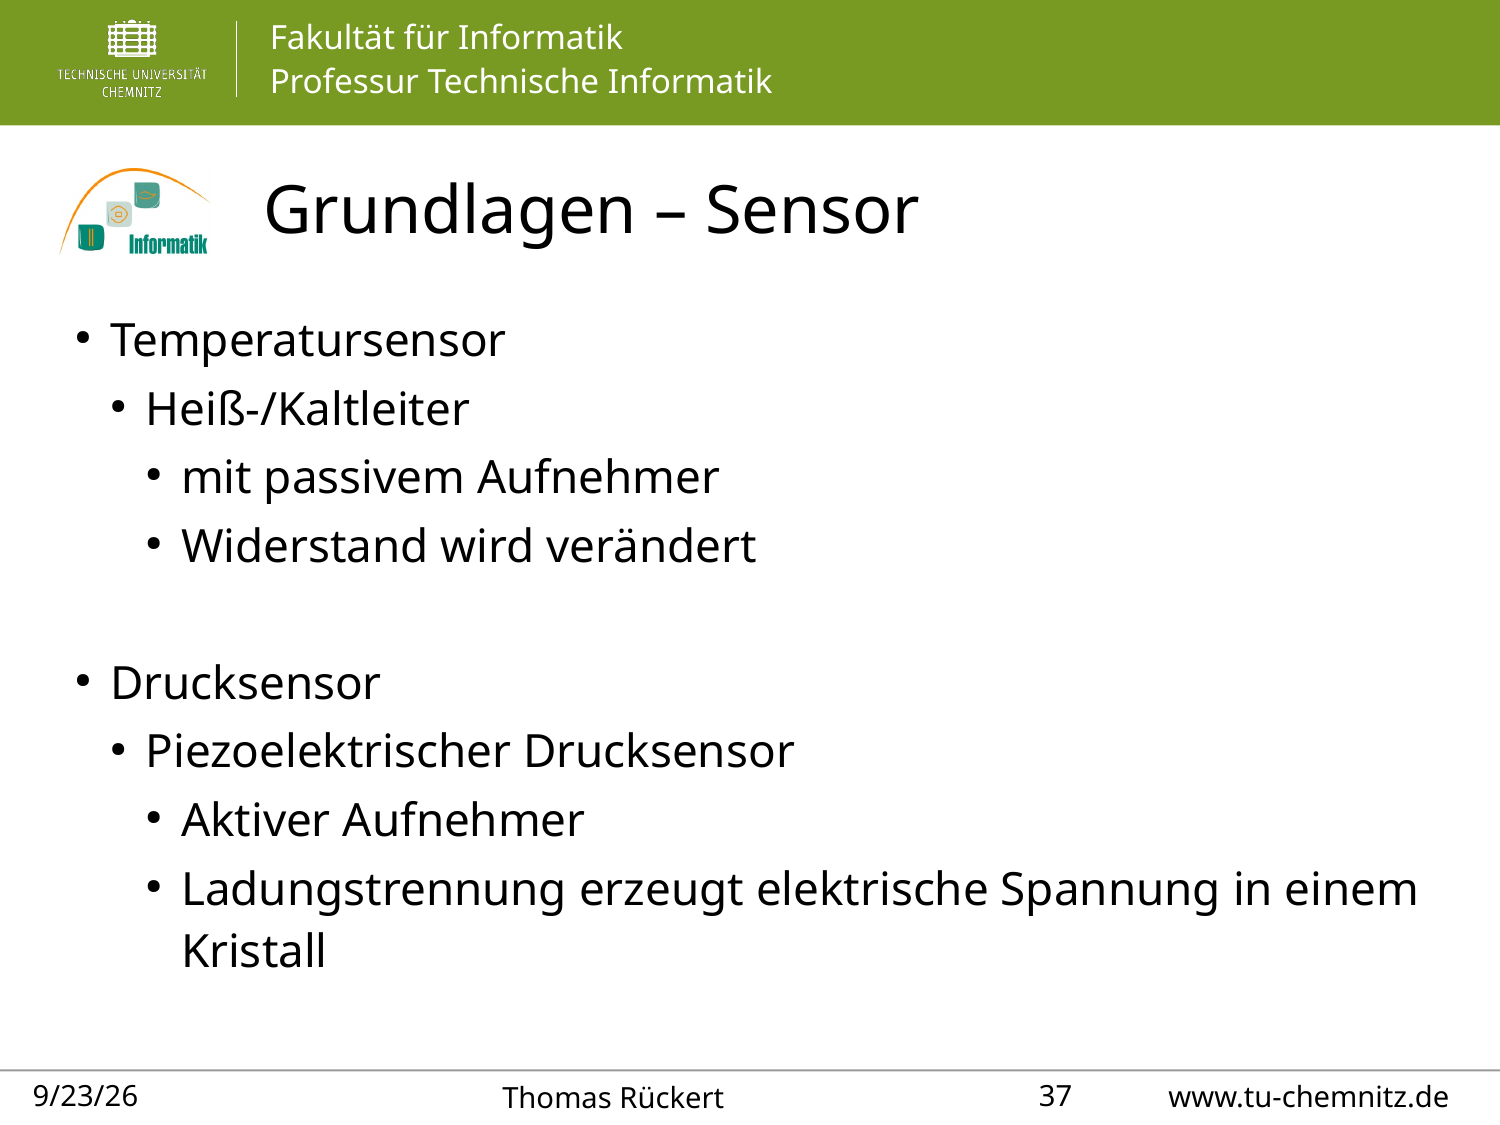

# Grundlagen – Sensor
Temperatursensor
Heiß-/Kaltleiter
mit passivem Aufnehmer
Widerstand wird verändert
Drucksensor
Piezoelektrischer Drucksensor
Aktiver Aufnehmer
Ladungstrennung erzeugt elektrische Spannung in einem Kristall
Thomas Rückert